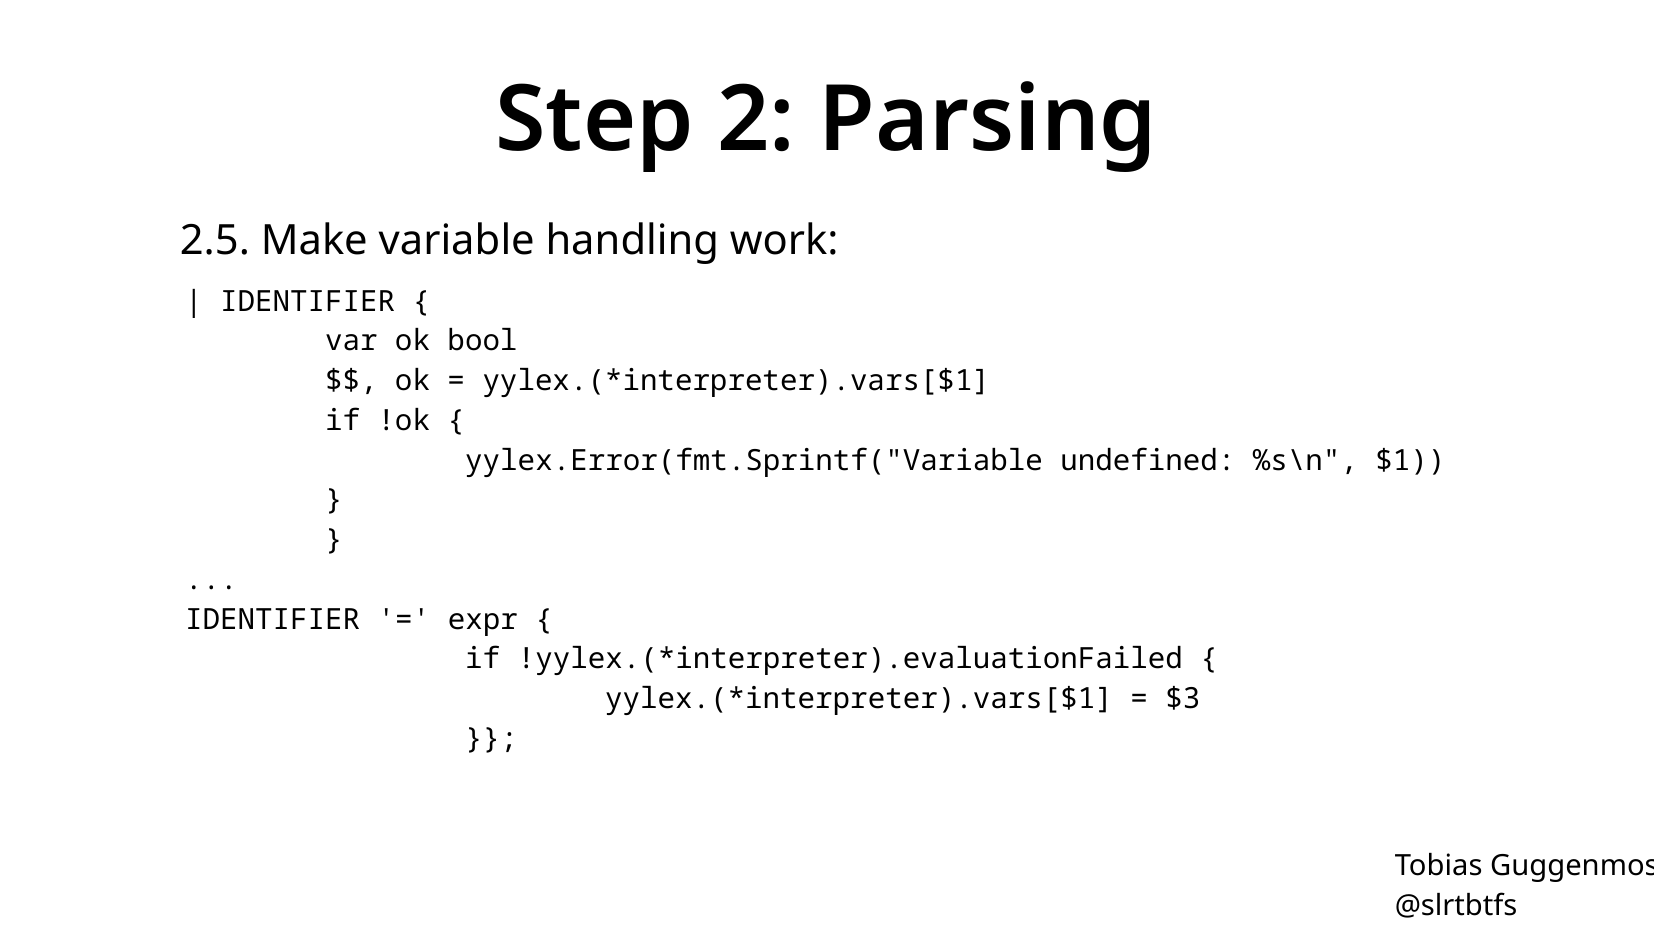

# Step 2: Parsing
2.5. Make variable handling work:
| IDENTIFIER {
 var ok bool
 $$, ok = yylex.(*interpreter).vars[$1]
 if !ok {
 yylex.Error(fmt.Sprintf("Variable undefined: %s\n", $1))
 }
 }
...
IDENTIFIER '=' expr {
 if !yylex.(*interpreter).evaluationFailed {
 yylex.(*interpreter).vars[$1] = $3
 }};